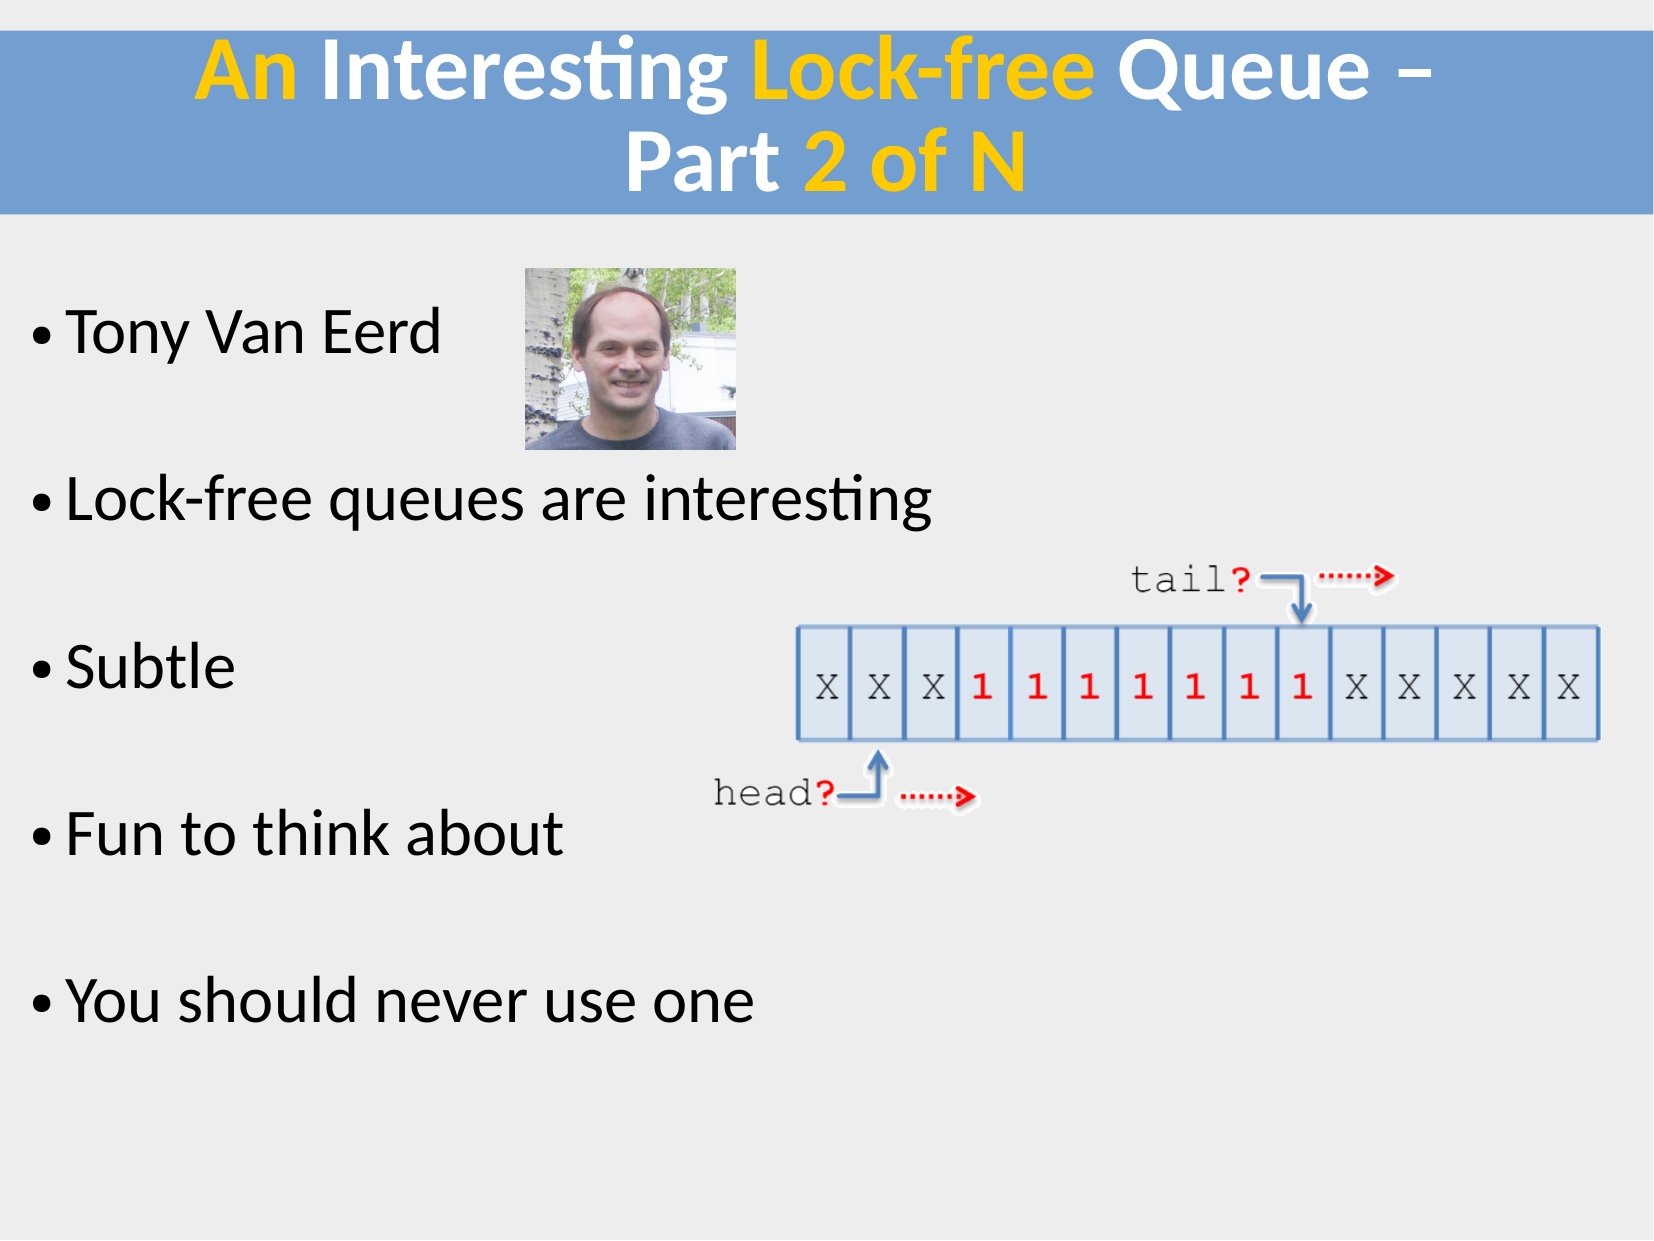

# An Interesting Lock-free Queue – Part 2 of N
Tony Van Eerd
Lock-free queues are interesting
Subtle
Fun to think about
You should never use one